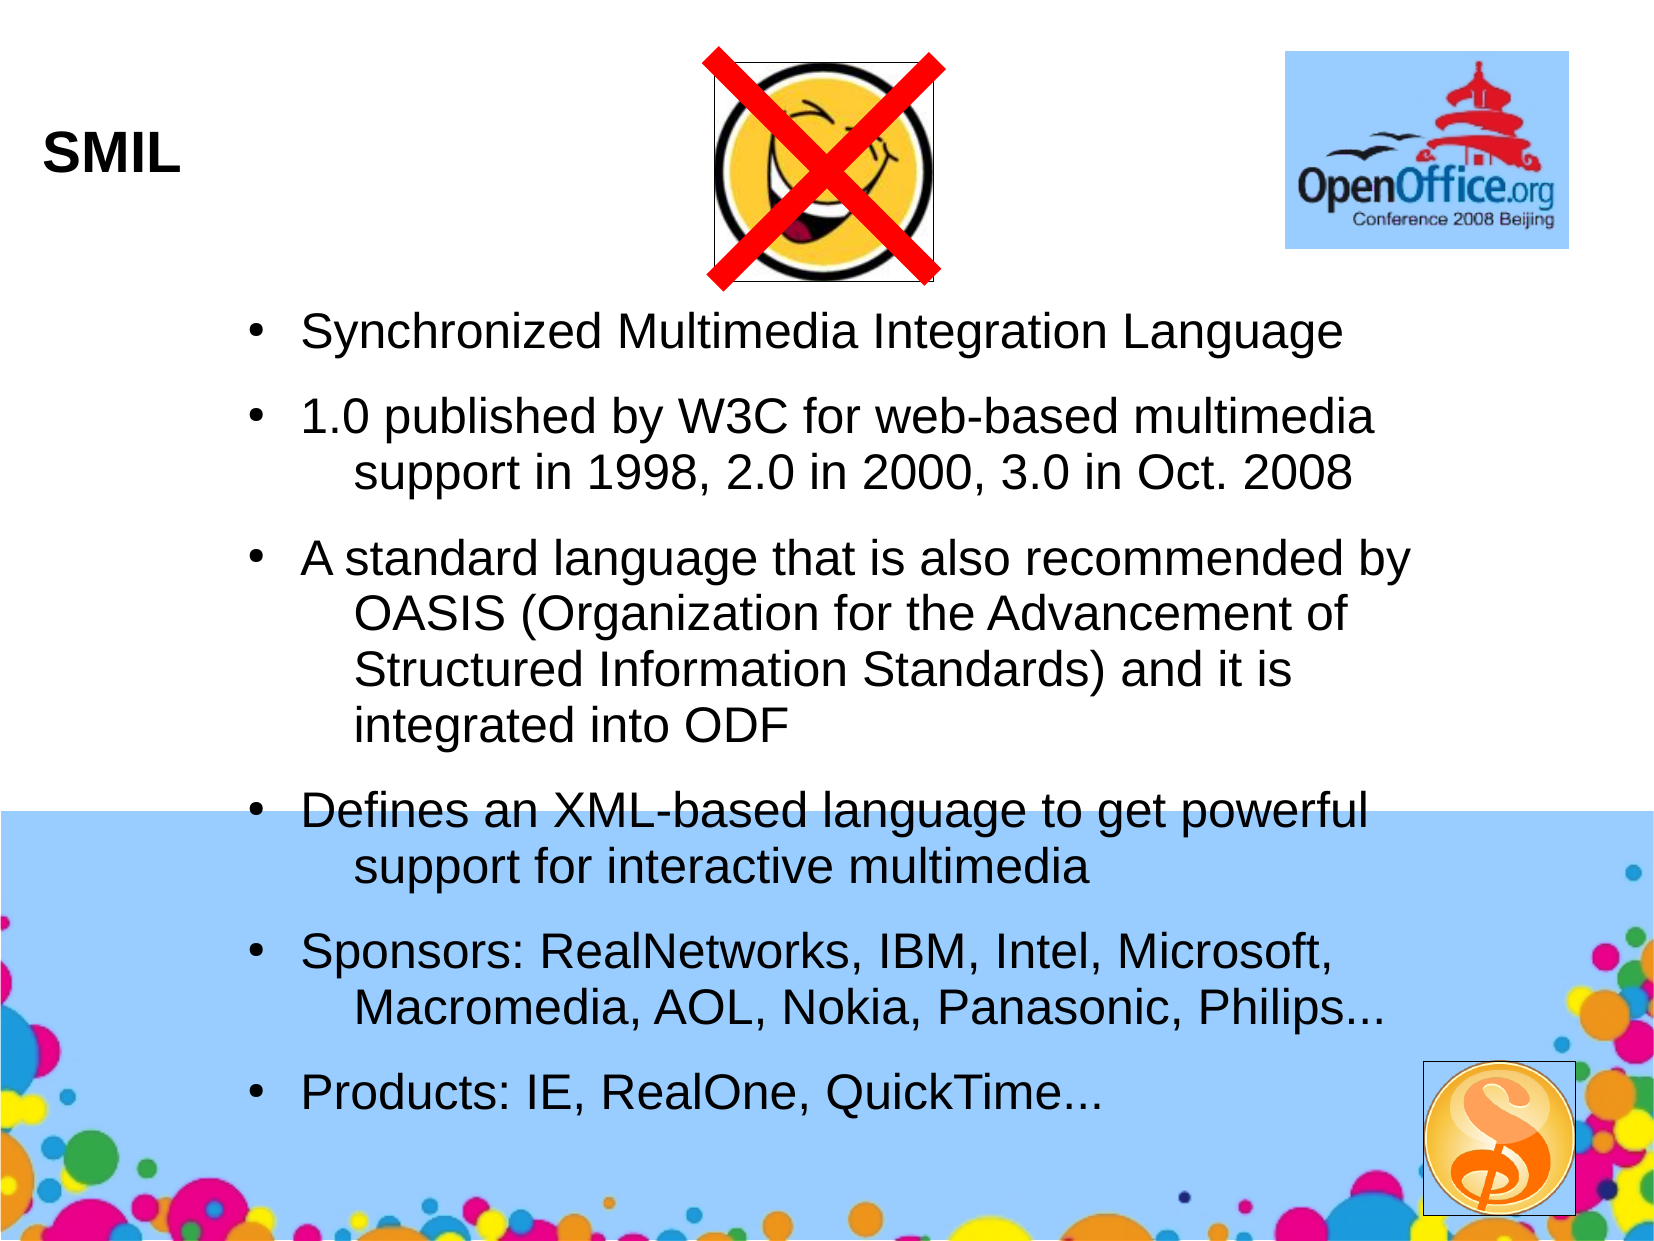

# SMIL
Synchronized Multimedia Integration Language
1.0 published by W3C for web-based multimedia support in 1998, 2.0 in 2000, 3.0 in Oct. 2008
A standard language that is also recommended by OASIS (Organization for the Advancement of Structured Information Standards) and it is integrated into ODF
Defines an XML-based language to get powerful support for interactive multimedia
Sponsors: RealNetworks, IBM, Intel, Microsoft, Macromedia, AOL, Nokia, Panasonic, Philips...
Products: IE, RealOne, QuickTime...